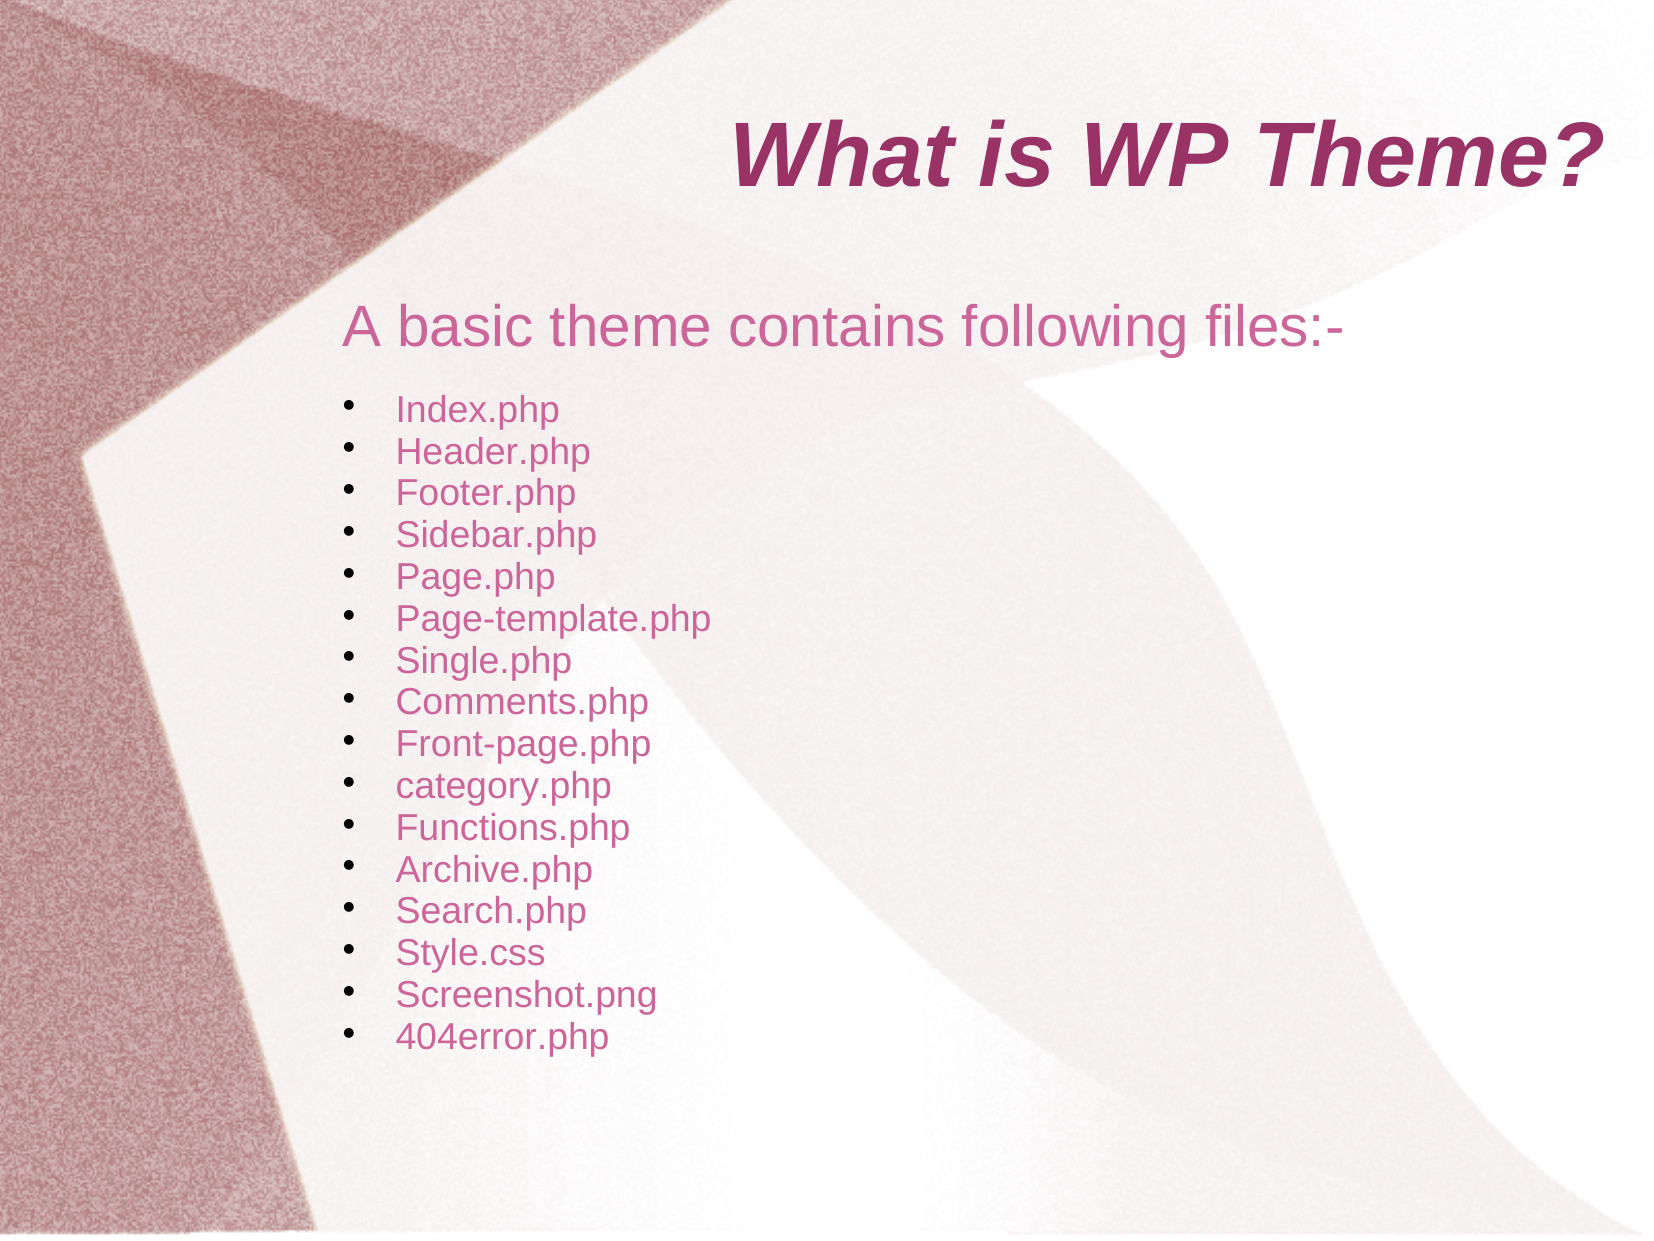

# What is WP Theme?
A basic theme contains following files:-
Index.php
Header.php
Footer.php
Sidebar.php
Page.php
Page-template.php
Single.php
Comments.php
Front-page.php
category.php
Functions.php
Archive.php
Search.php
Style.css
Screenshot.png
404error.php